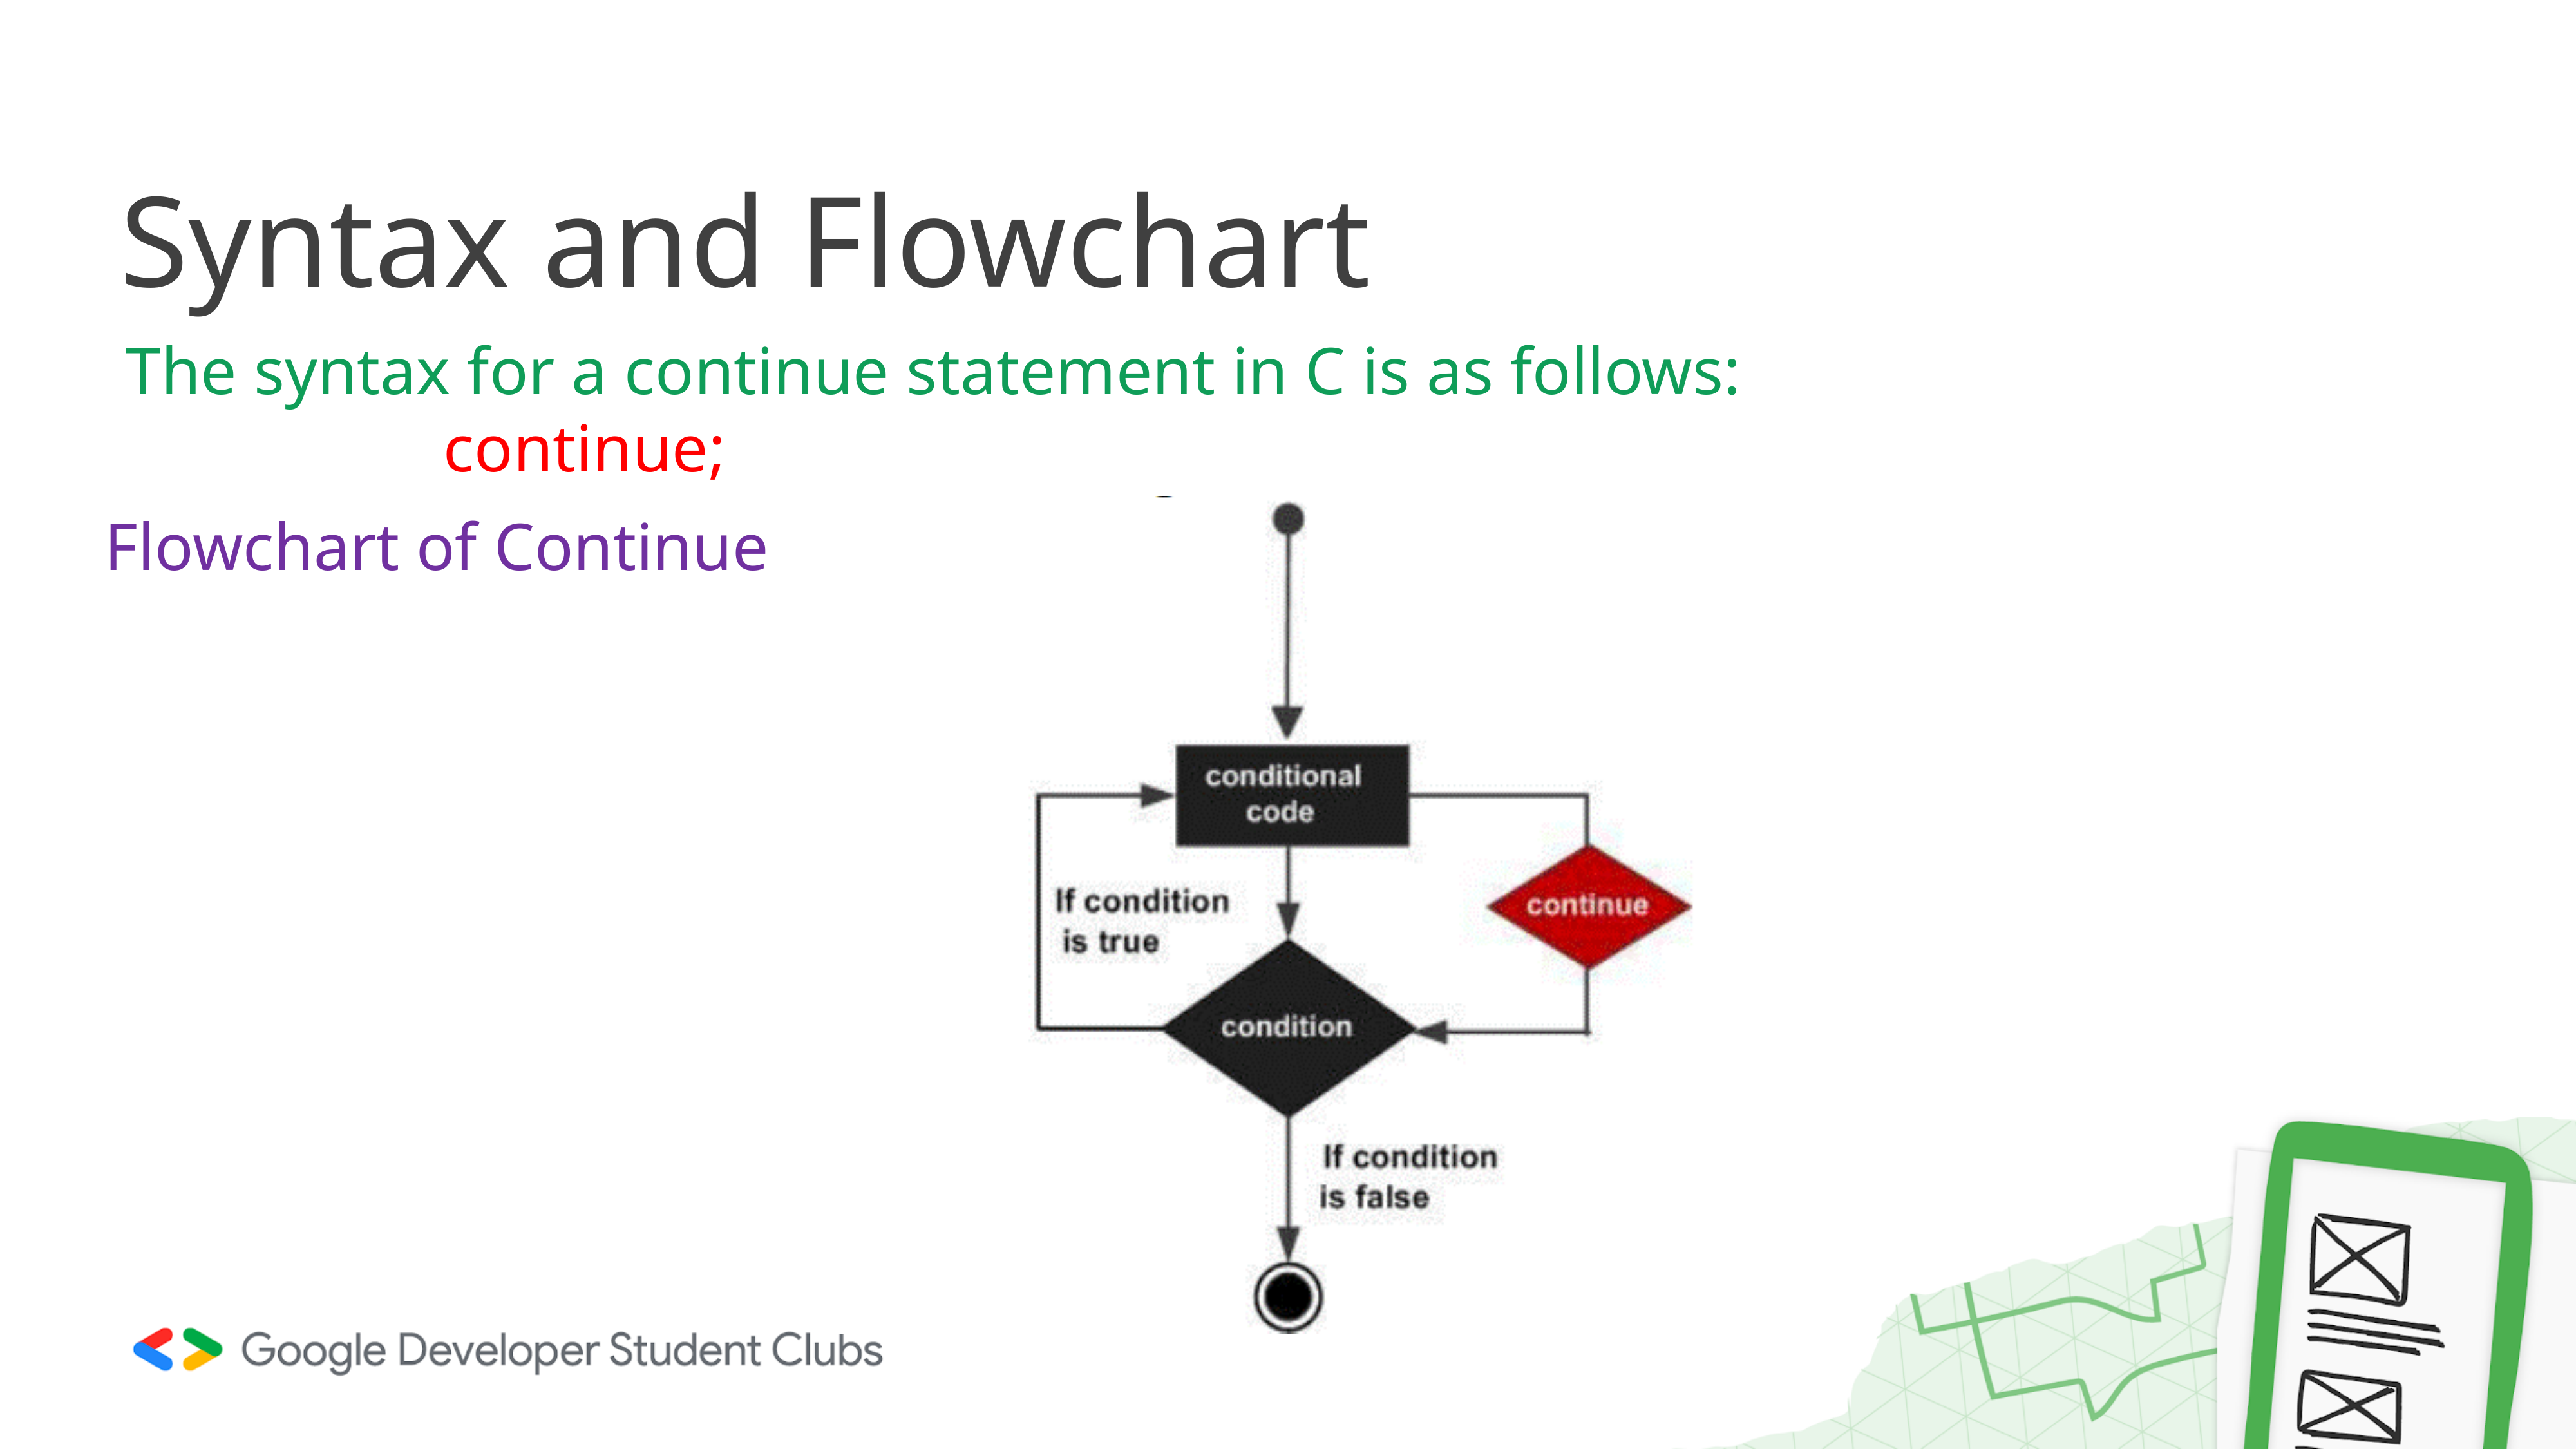

Syntax and Flowchart
The syntax for a continue statement in C is as follows:
 continue;
# Flowchart of Continue